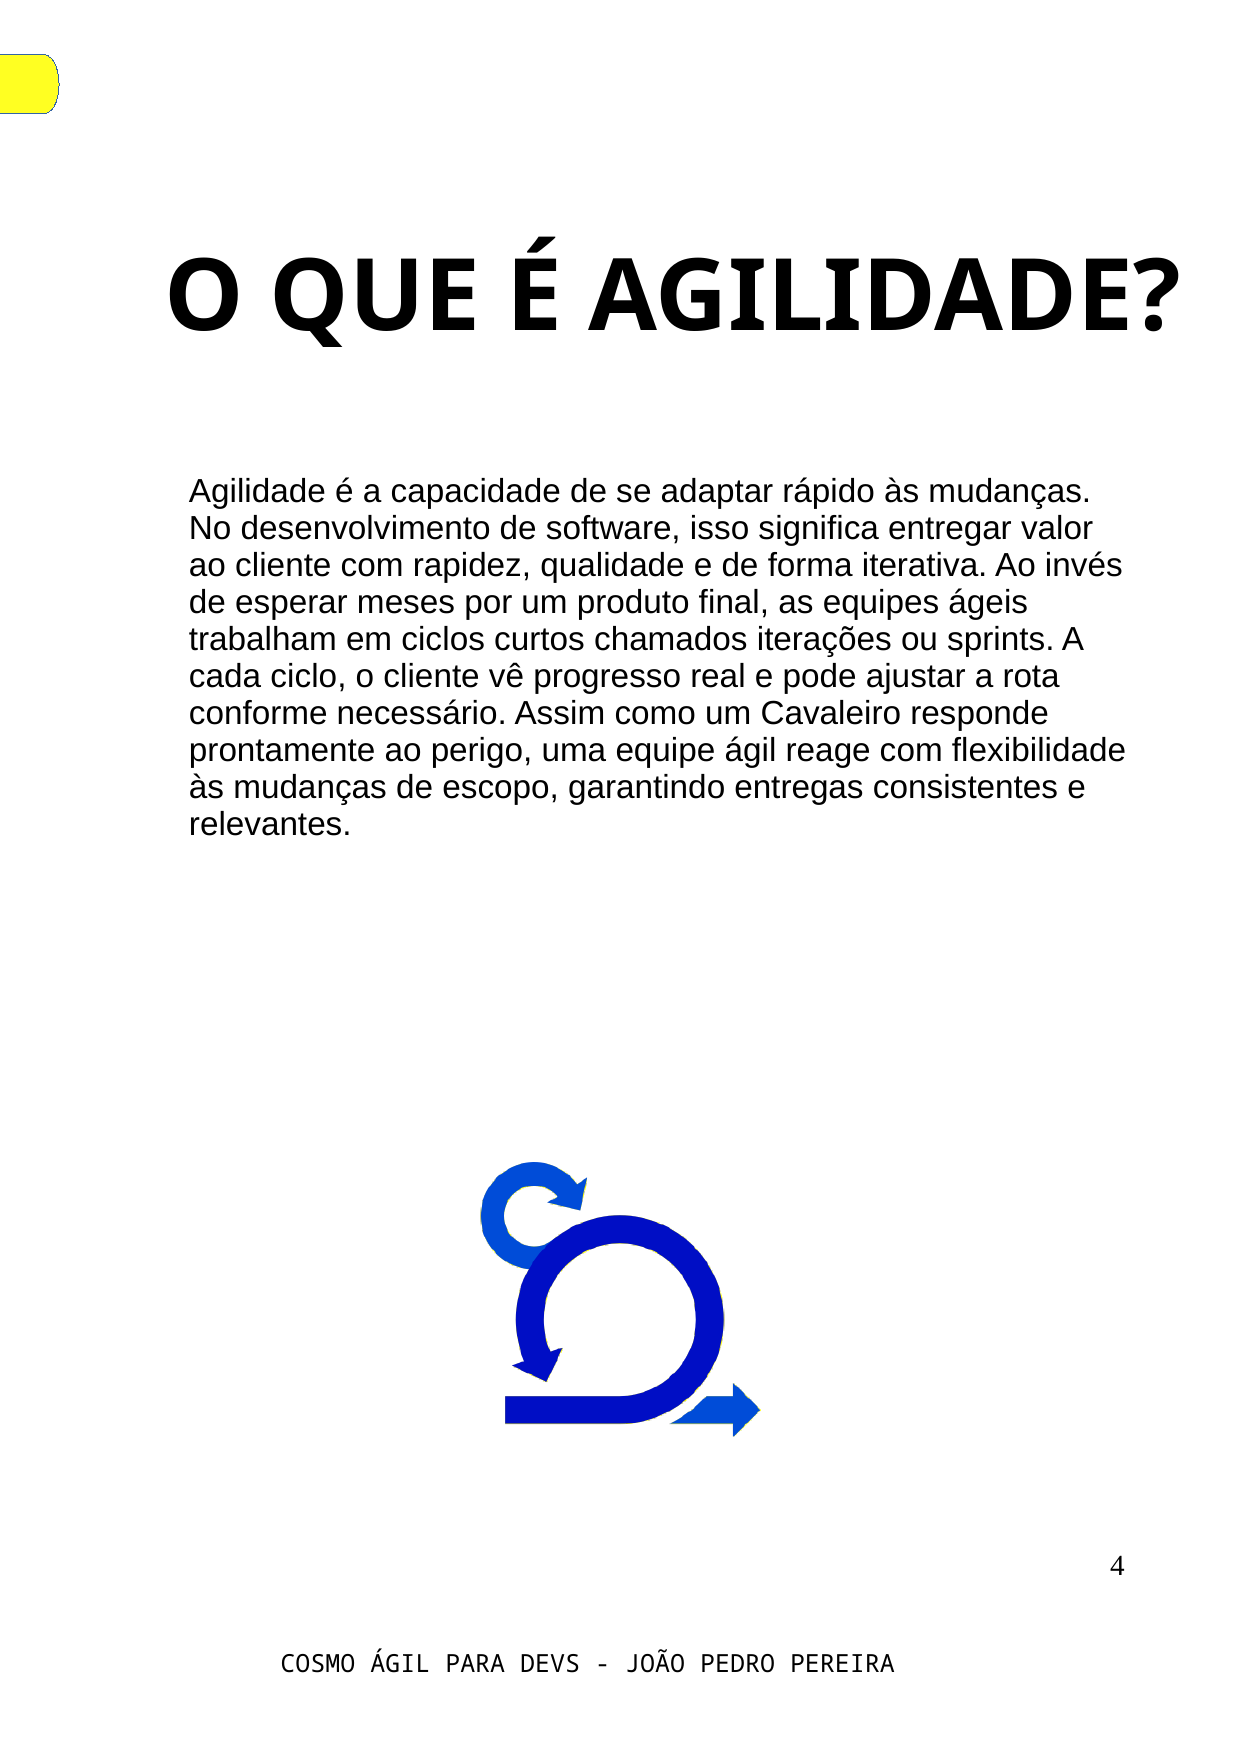

O Que é Agilidade?
# Agilidade é a capacidade de se adaptar rápido às mudanças. No desenvolvimento de software, isso significa entregar valor ao cliente com rapidez, qualidade e de forma iterativa. Ao invés de esperar meses por um produto final, as equipes ágeis trabalham em ciclos curtos chamados iterações ou sprints. A cada ciclo, o cliente vê progresso real e pode ajustar a rota conforme necessário. Assim como um Cavaleiro responde prontamente ao perigo, uma equipe ágil reage com flexibilidade às mudanças de escopo, garantindo entregas consistentes e relevantes.
4
COSMO ÁGIL PARA DEVS - JOÃO PEDRO PEREIRA